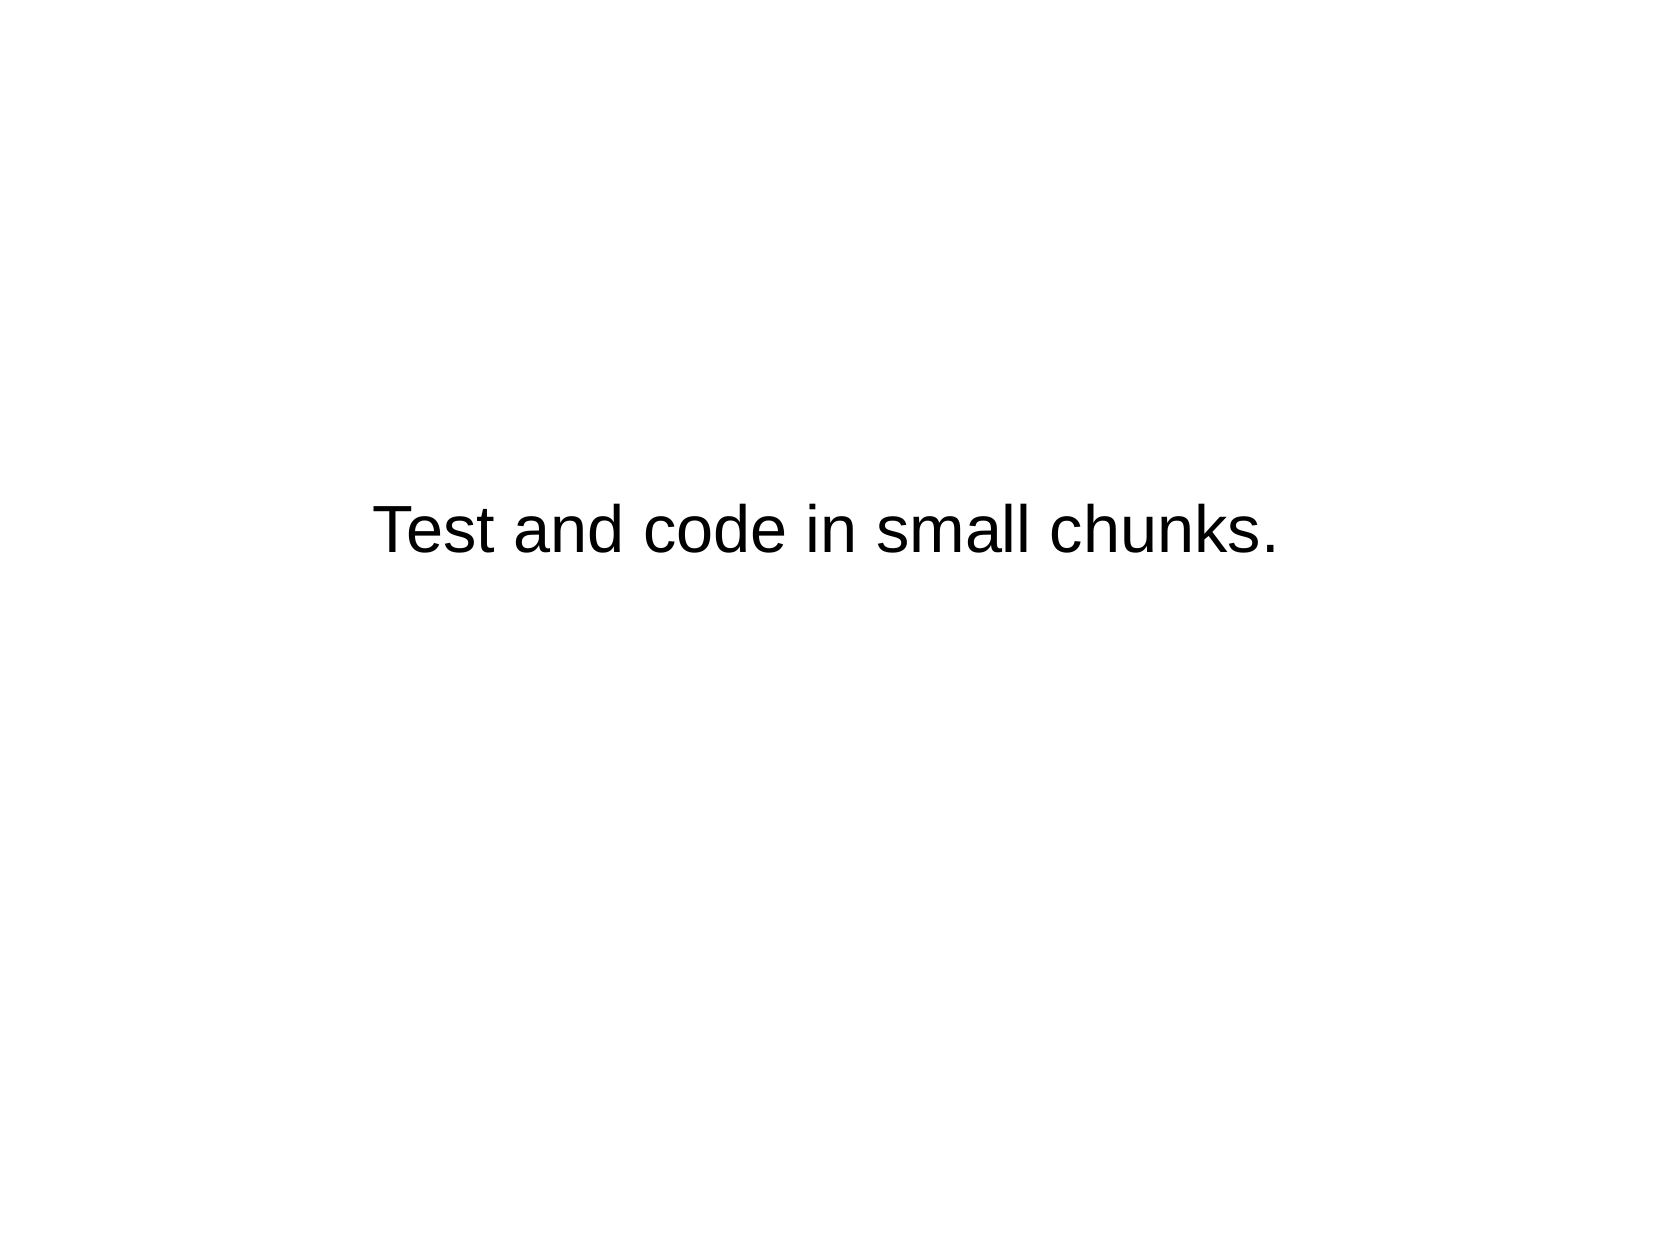

# Test and code in small chunks.